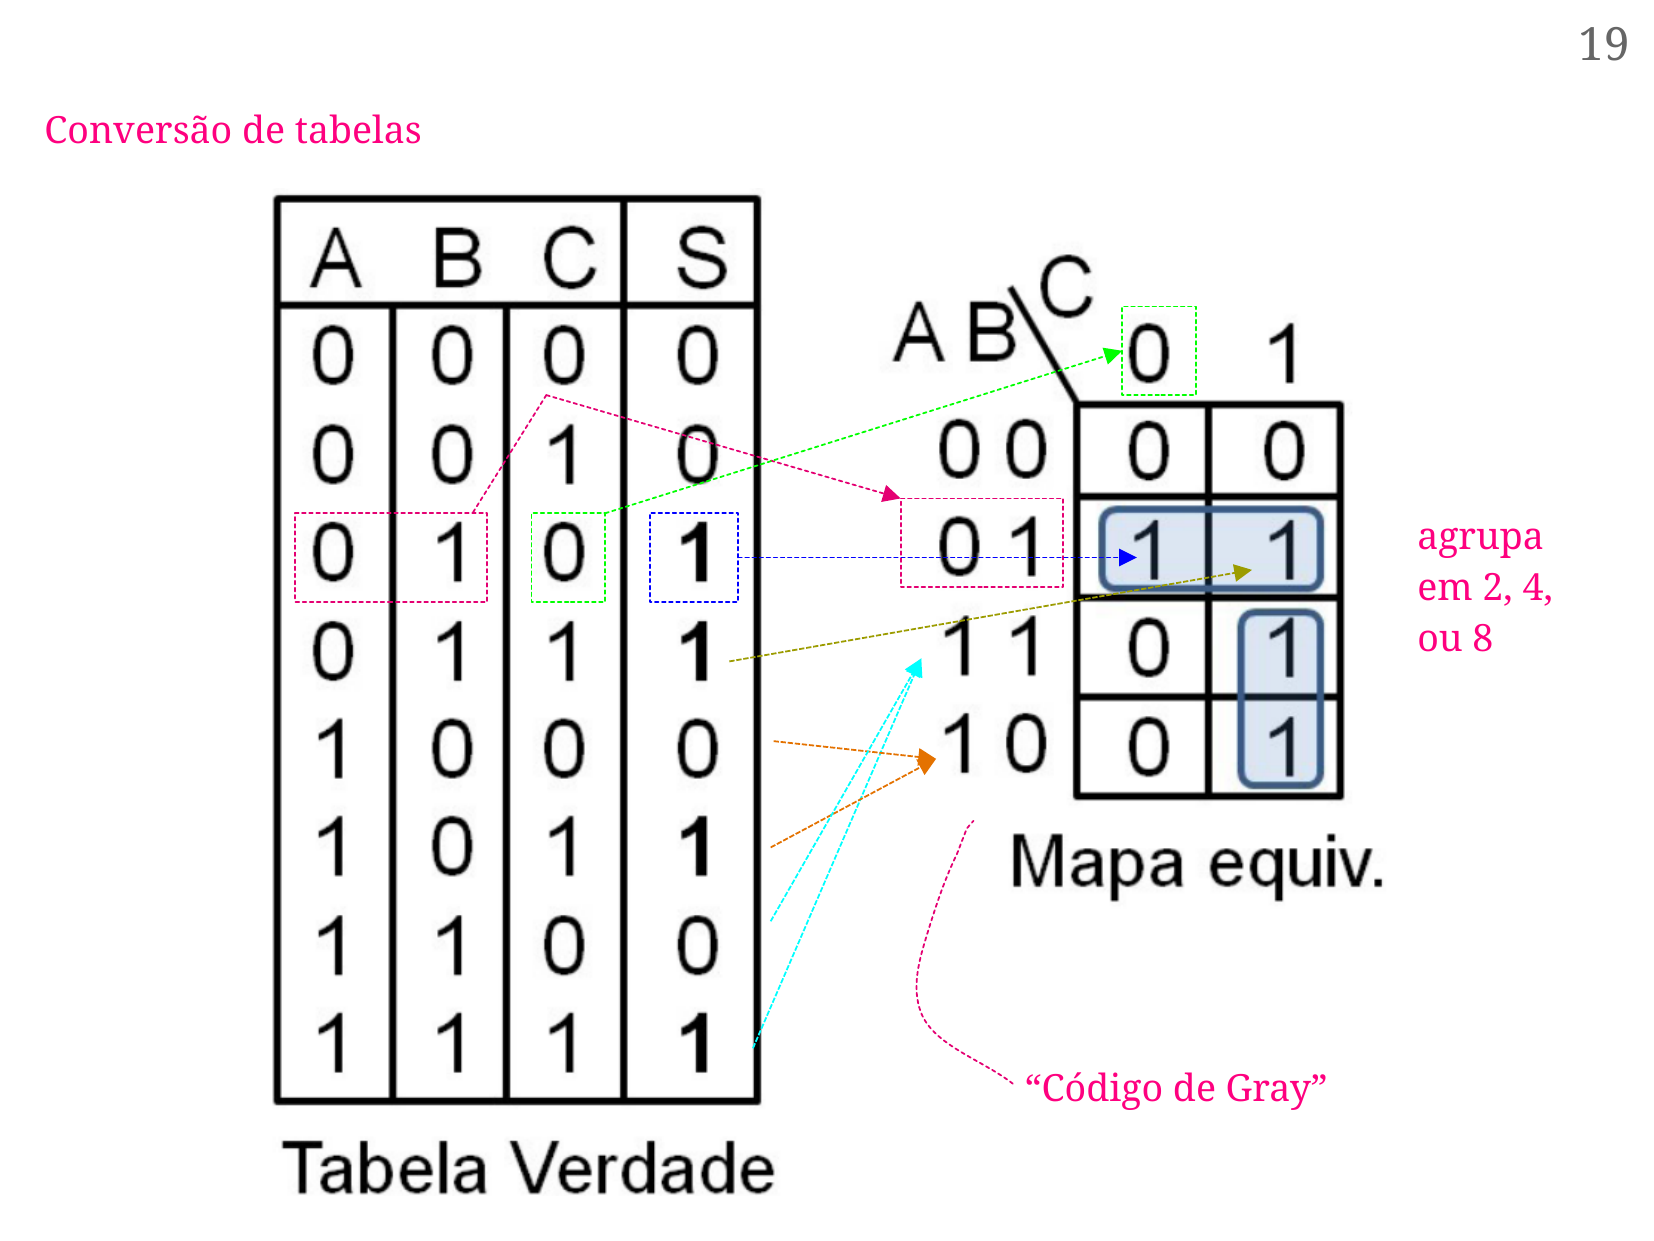

19
#
Conversão de tabelas
agrupa em 2, 4, ou 8
“Código de Gray”